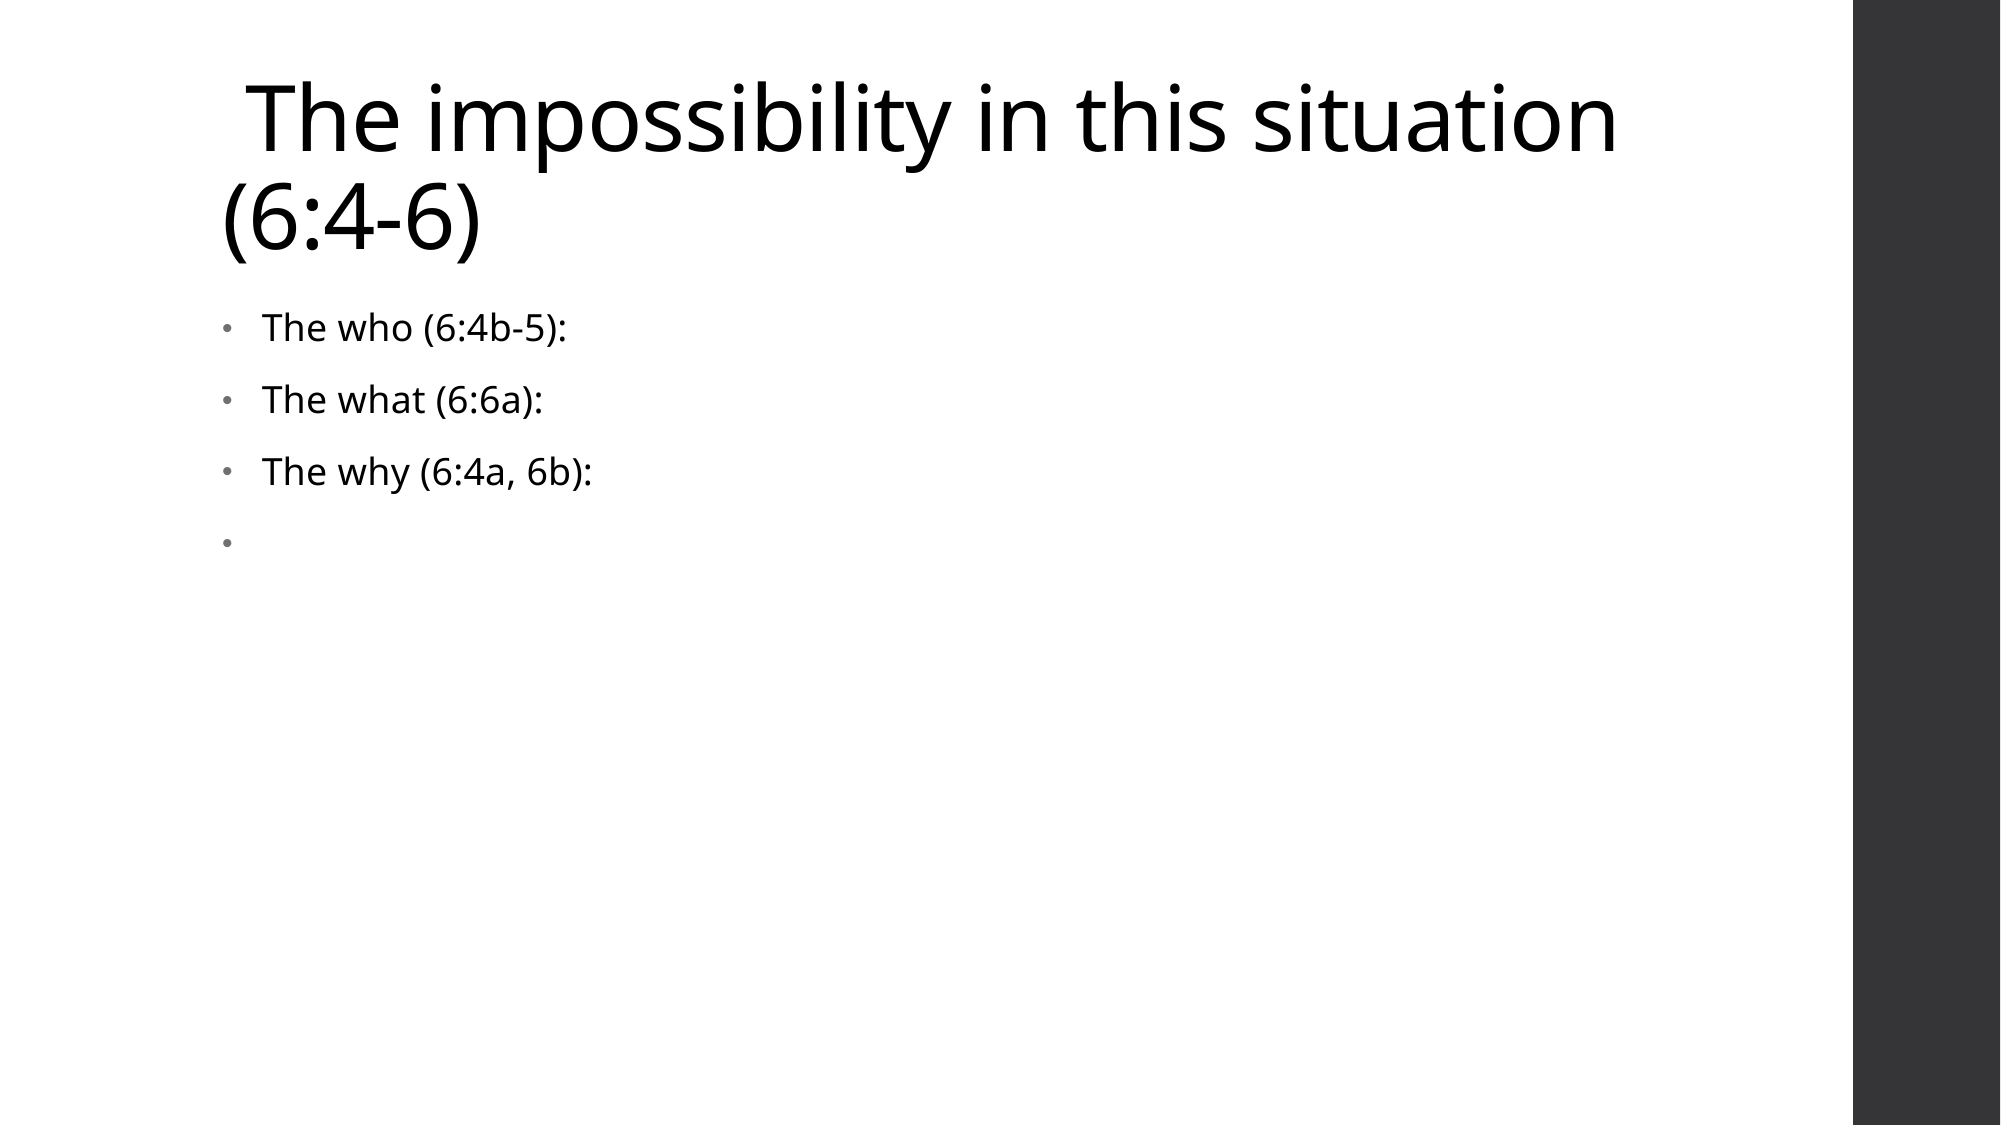

# The impossibility in this situation (6:4-6)
 The who (6:4b-5):
 The what (6:6a):
 The why (6:4a, 6b):